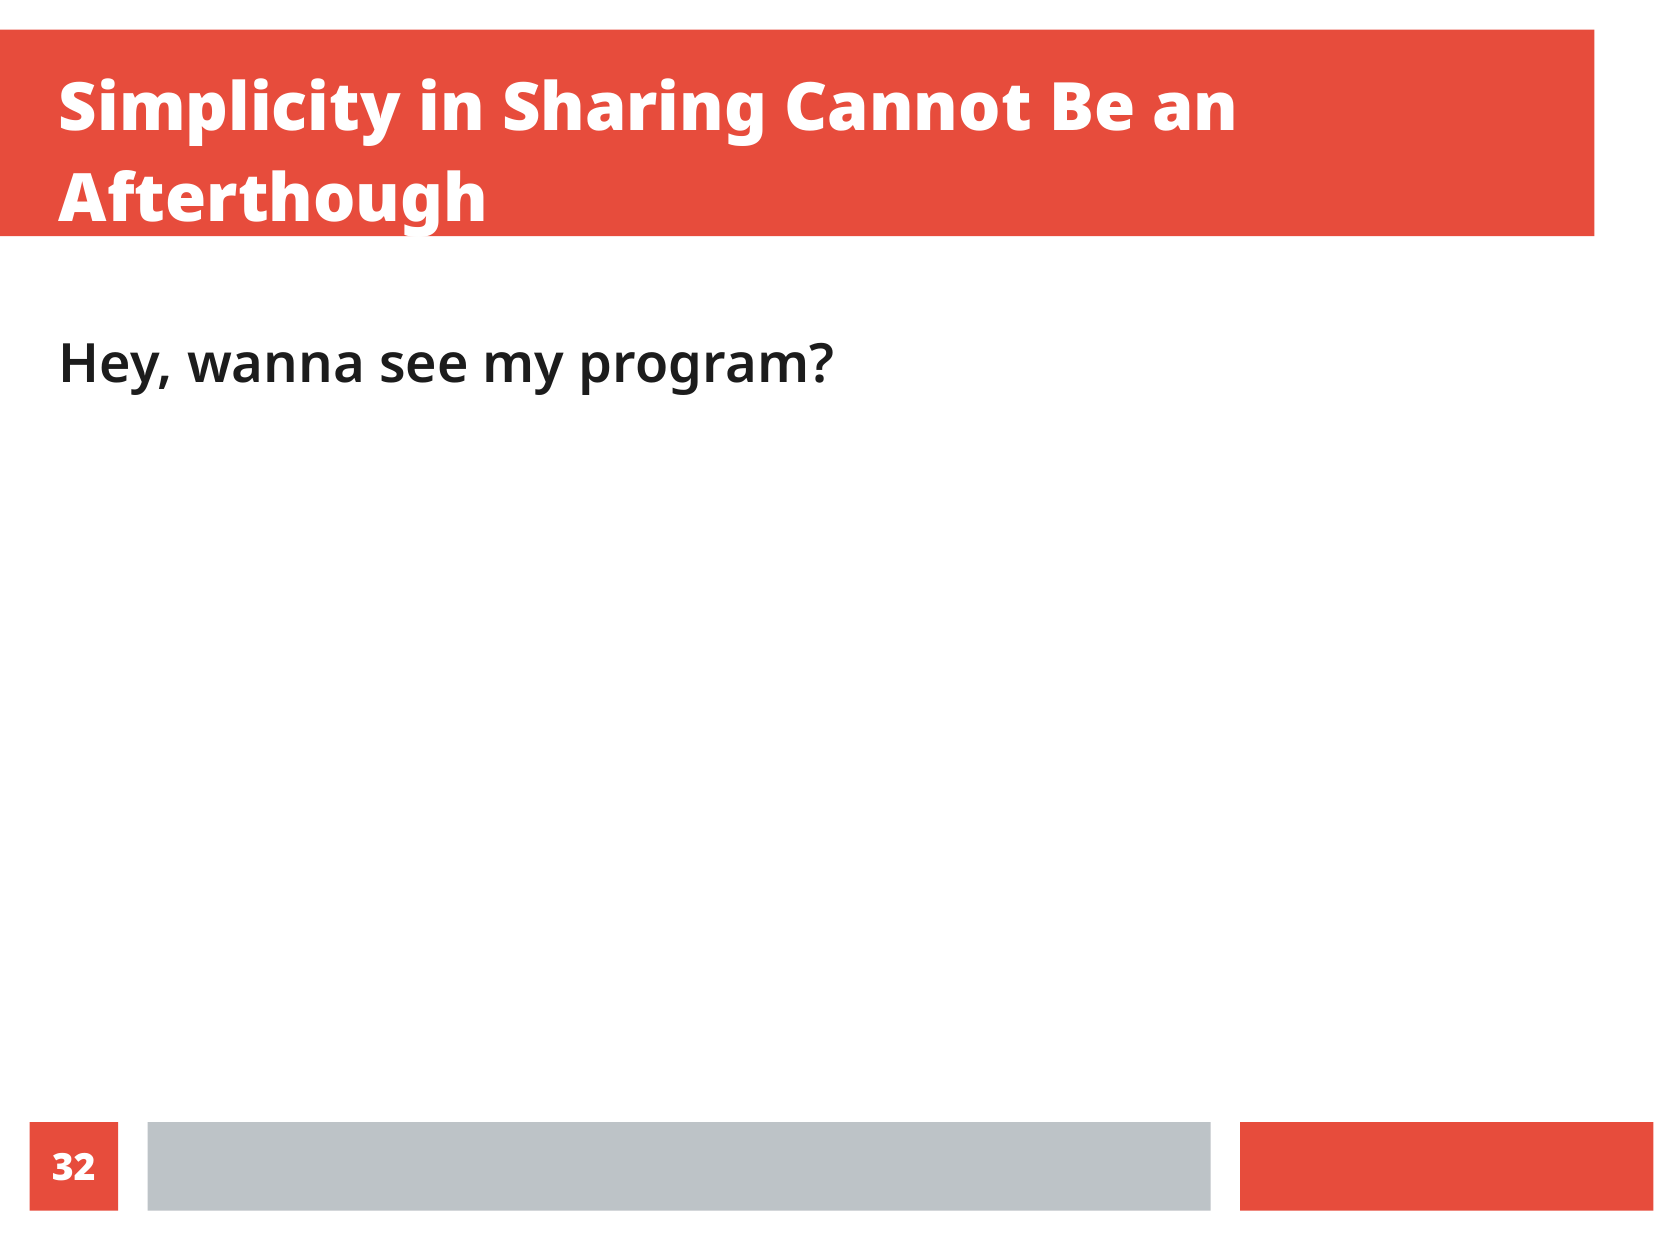

# Simplicity in Sharing Cannot Be an Afterthough
Hey, wanna see my program?
32